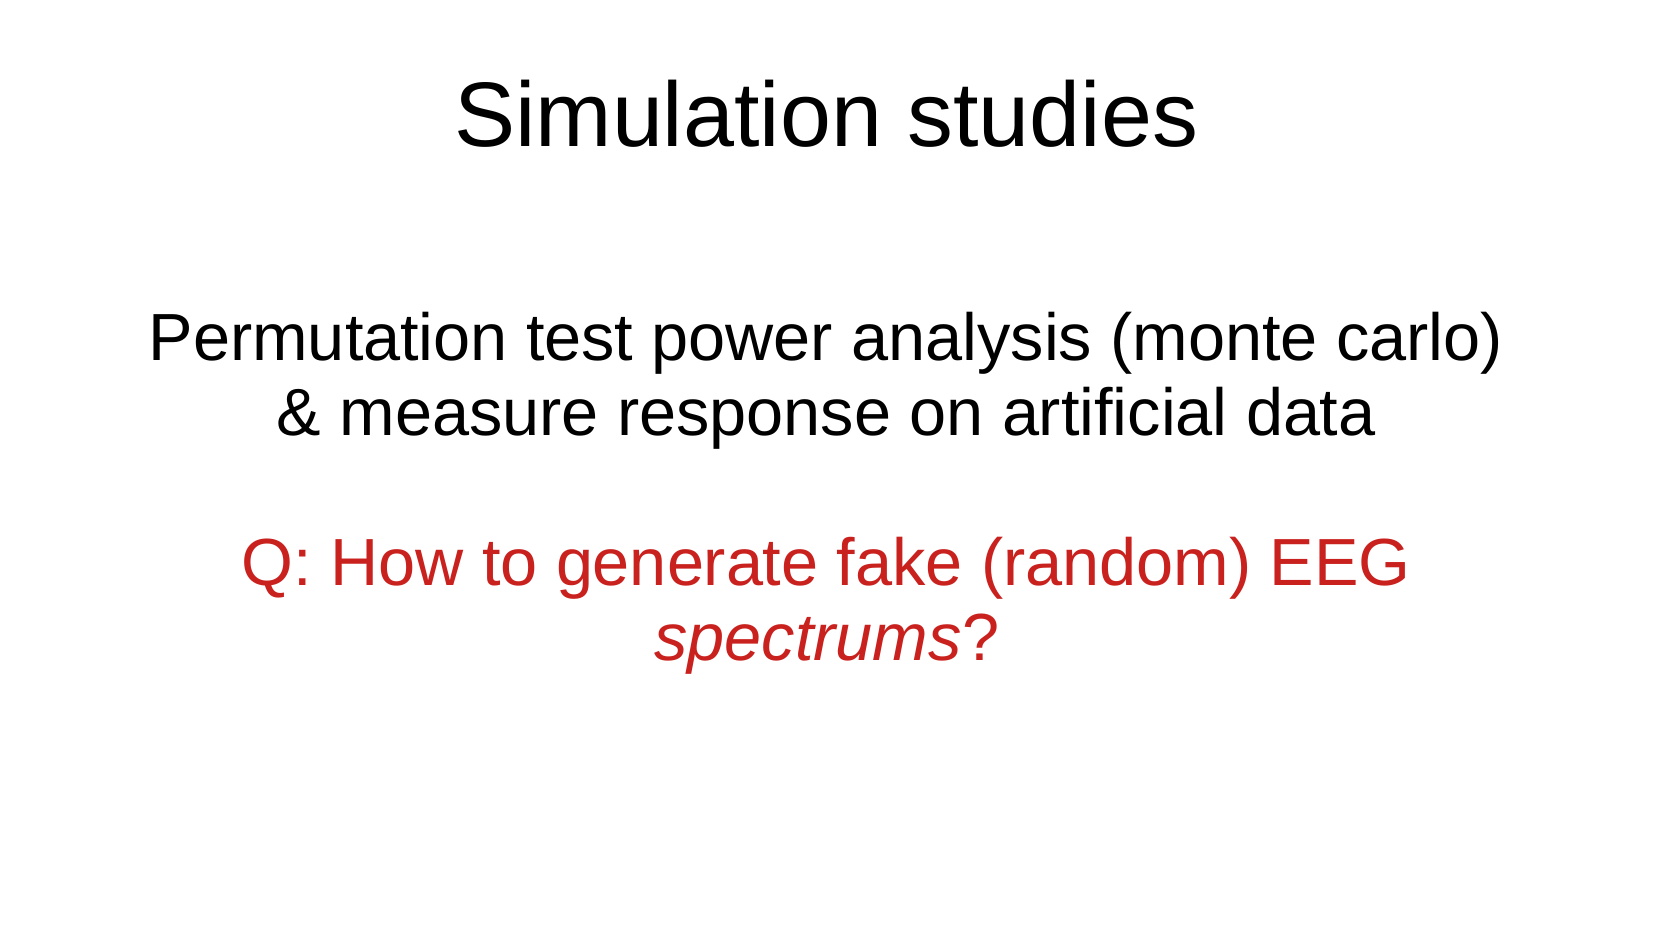

# Simulation studies
Permutation test power analysis (monte carlo)
& measure response on artificial data
Q: How to generate fake (random) EEG spectrums?